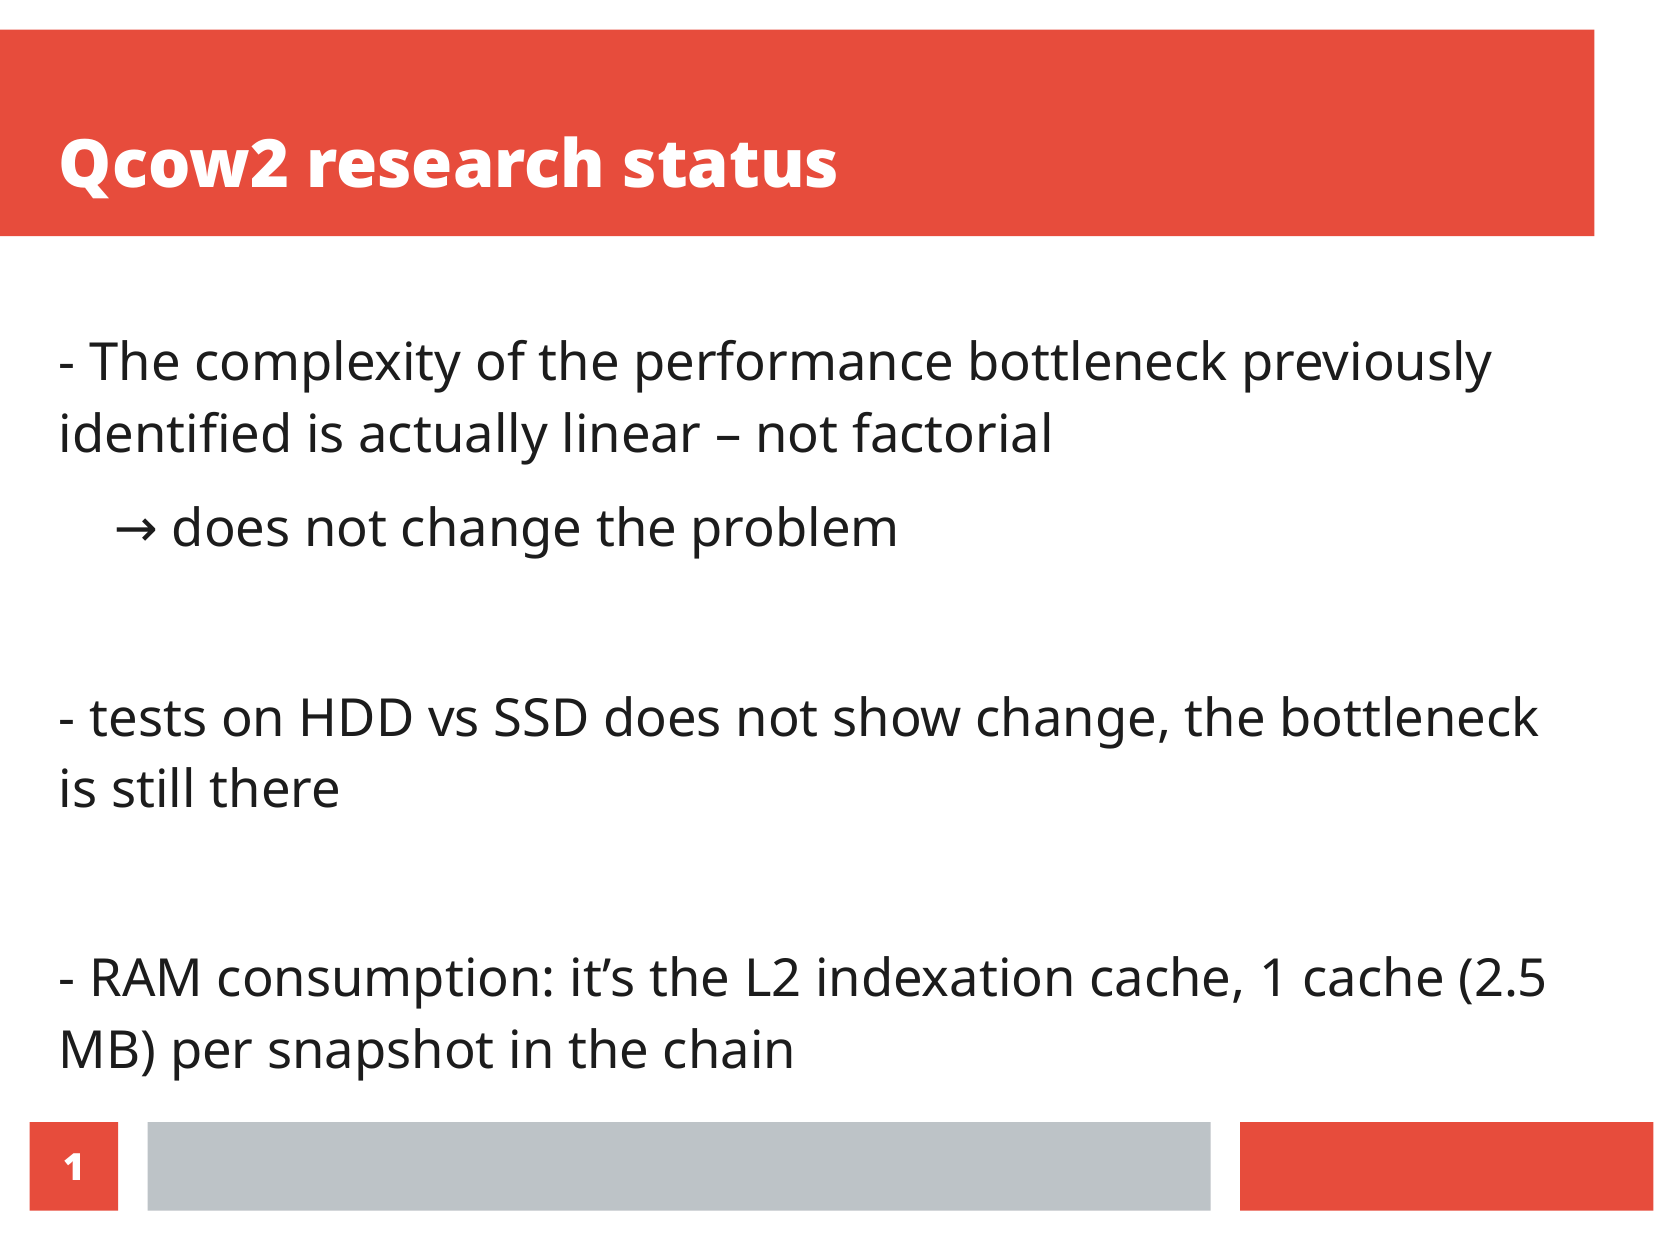

# Qcow2 research status
- The complexity of the performance bottleneck previously identified is actually linear – not factorial
 → does not change the problem
- tests on HDD vs SSD does not show change, the bottleneck is still there
- RAM consumption: it’s the L2 indexation cache, 1 cache (2.5 MB) per snapshot in the chain
1